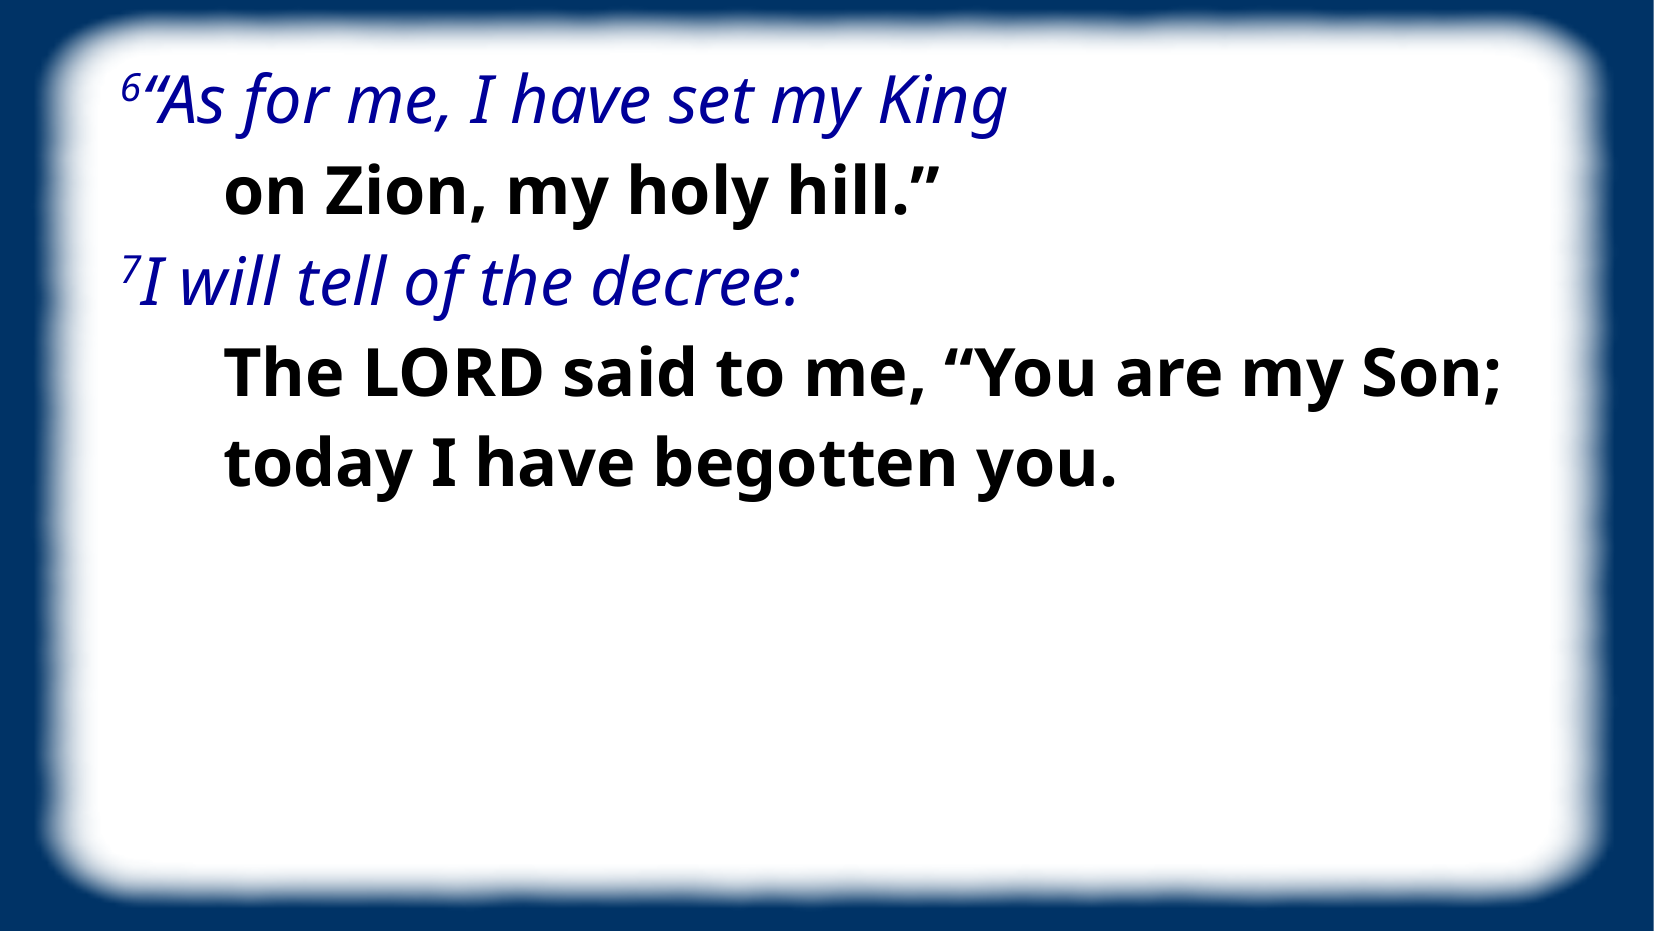

6“As for me, I have set my King
 on Zion, my holy hill.”
7I will tell of the decree:
 The LORD said to me, “You are my Son;
 today I have begotten you.